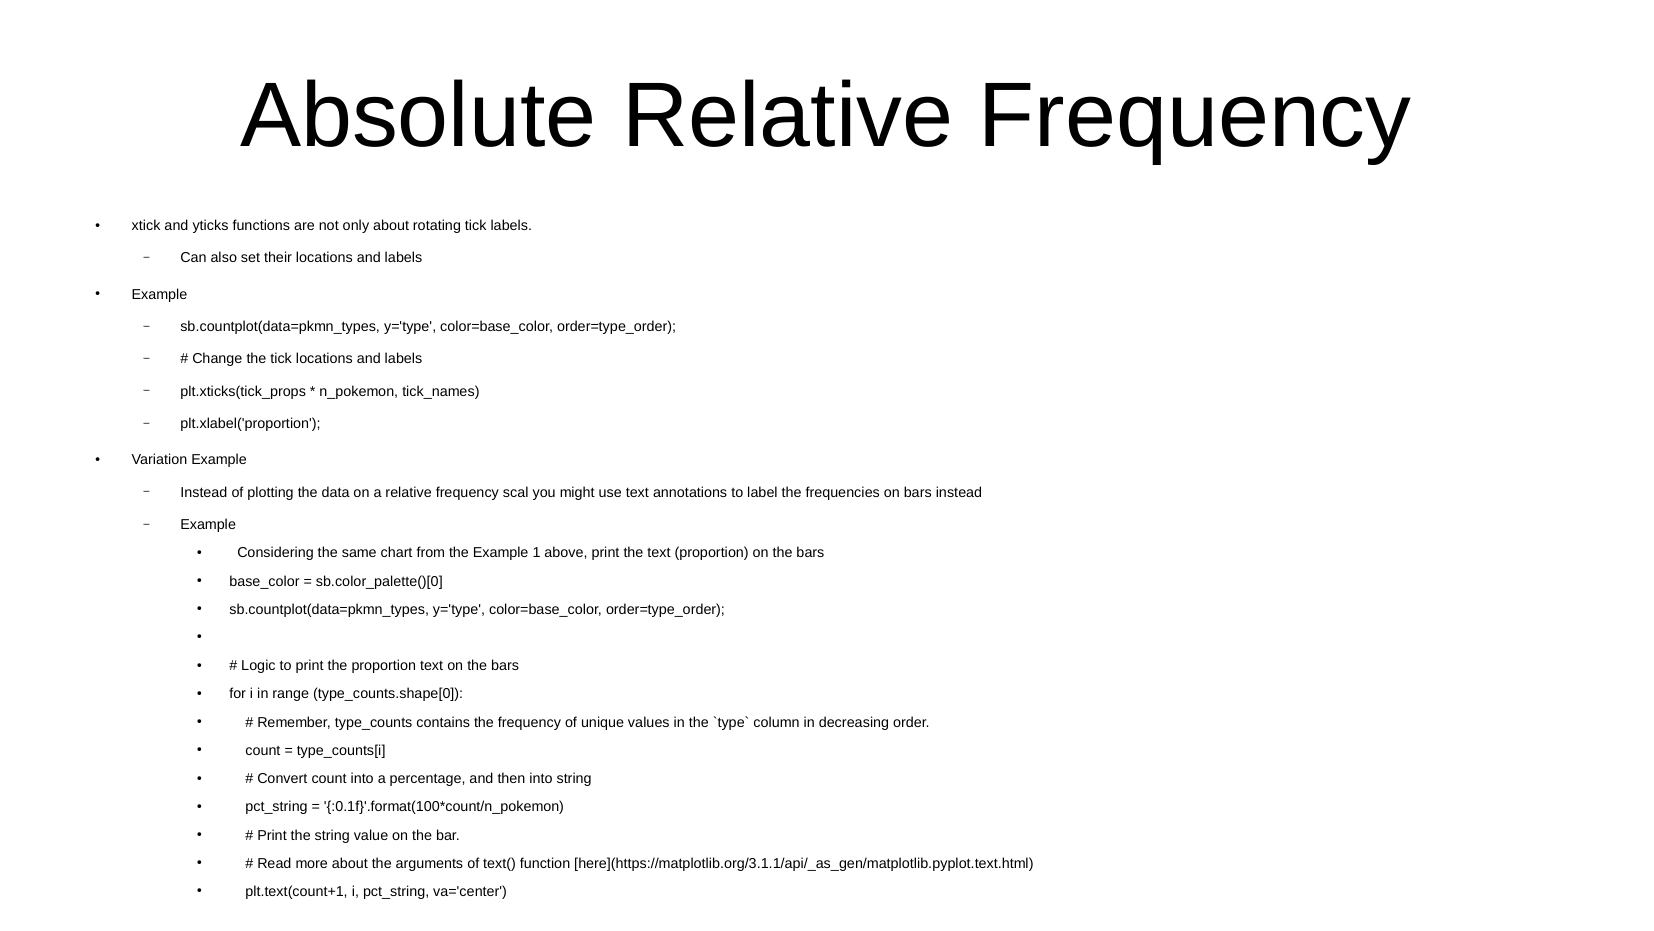

# Absolute Relative Frequency
xtick and yticks functions are not only about rotating tick labels.
Can also set their locations and labels
Example
sb.countplot(data=pkmn_types, y='type', color=base_color, order=type_order);
# Change the tick locations and labels
plt.xticks(tick_props * n_pokemon, tick_names)
plt.xlabel('proportion');
Variation Example
Instead of plotting the data on a relative frequency scal you might use text annotations to label the frequencies on bars instead
Example
 Considering the same chart from the Example 1 above, print the text (proportion) on the bars
base_color = sb.color_palette()[0]
sb.countplot(data=pkmn_types, y='type', color=base_color, order=type_order);
# Logic to print the proportion text on the bars
for i in range (type_counts.shape[0]):
 # Remember, type_counts contains the frequency of unique values in the `type` column in decreasing order.
 count = type_counts[i]
 # Convert count into a percentage, and then into string
 pct_string = '{:0.1f}'.format(100*count/n_pokemon)
 # Print the string value on the bar.
 # Read more about the arguments of text() function [here](https://matplotlib.org/3.1.1/api/_as_gen/matplotlib.pyplot.text.html)
 plt.text(count+1, i, pct_string, va='center')